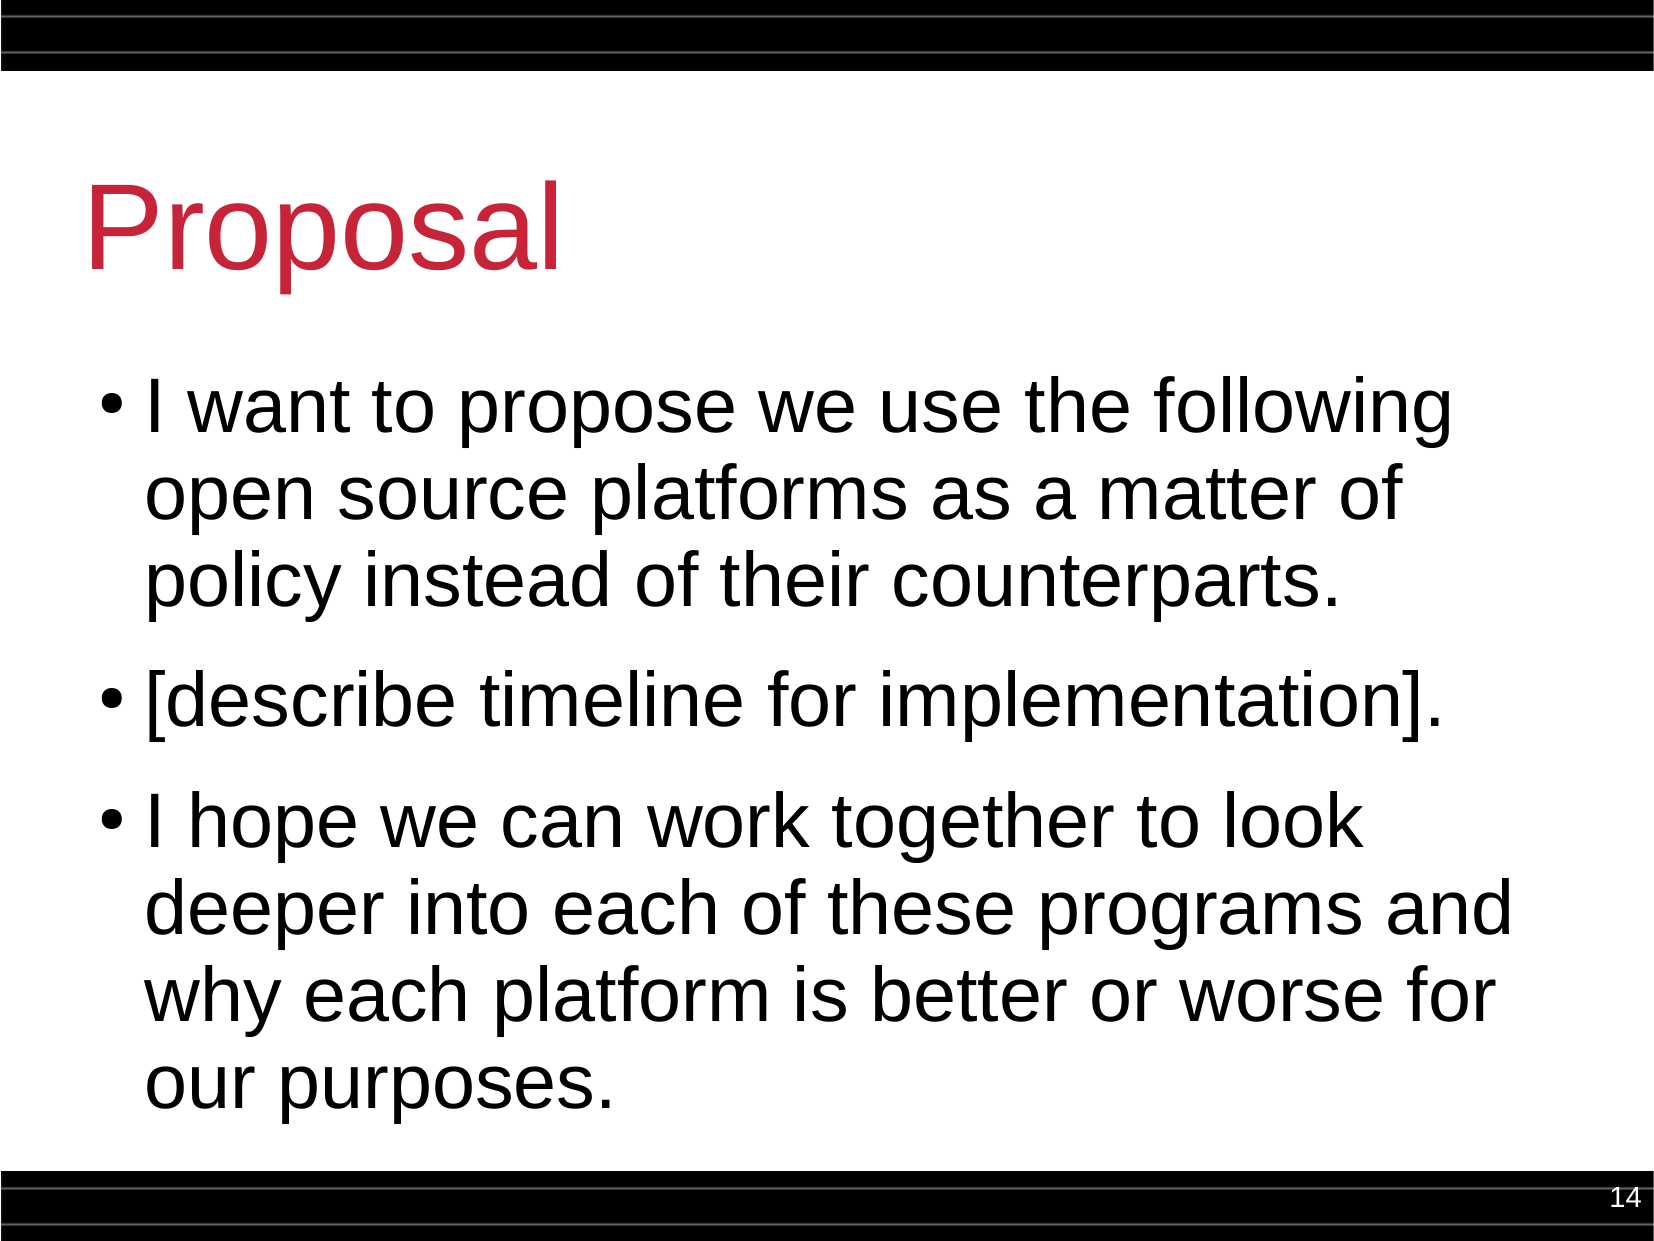

# Proposal
I want to propose we use the following open source platforms as a matter of policy instead of their counterparts.
[describe timeline for implementation].
I hope we can work together to look deeper into each of these programs and why each platform is better or worse for our purposes.